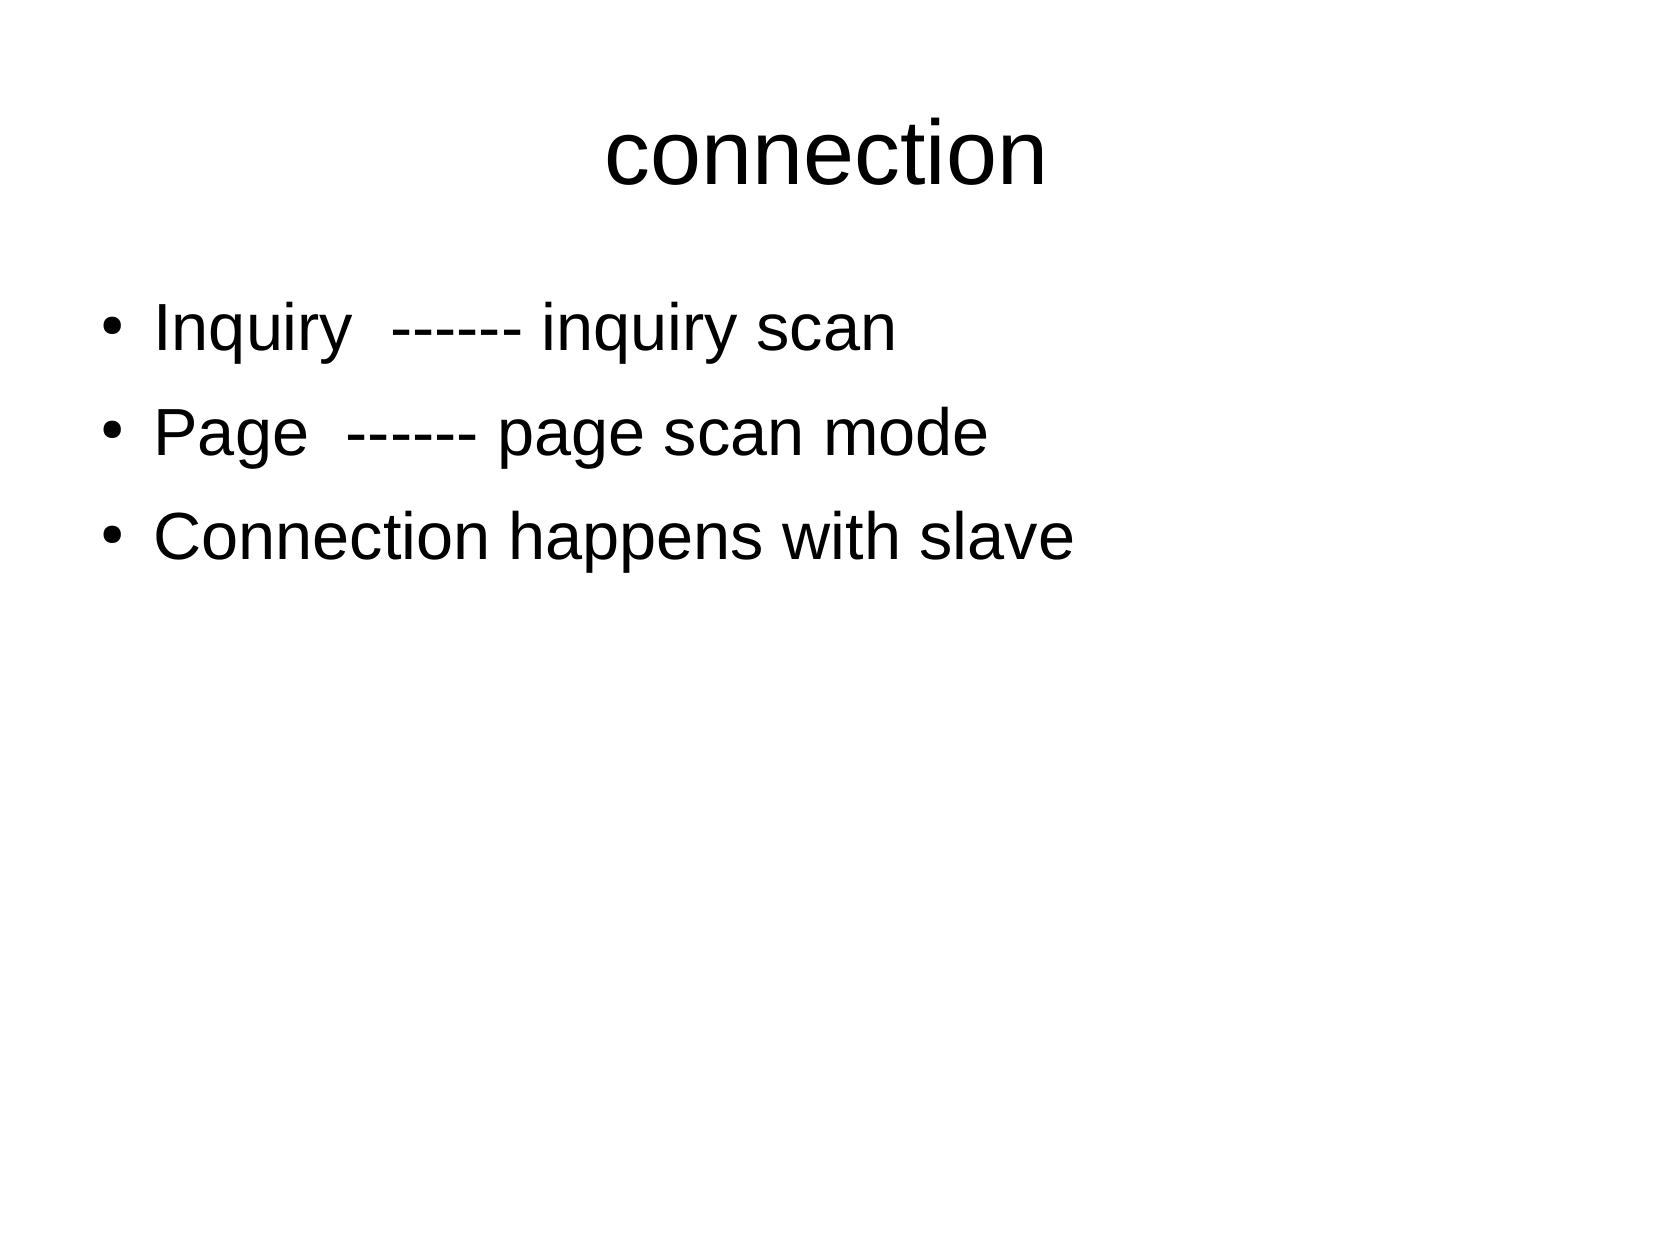

# connection
Inquiry ------ inquiry scan
Page ------ page scan mode
Connection happens with slave